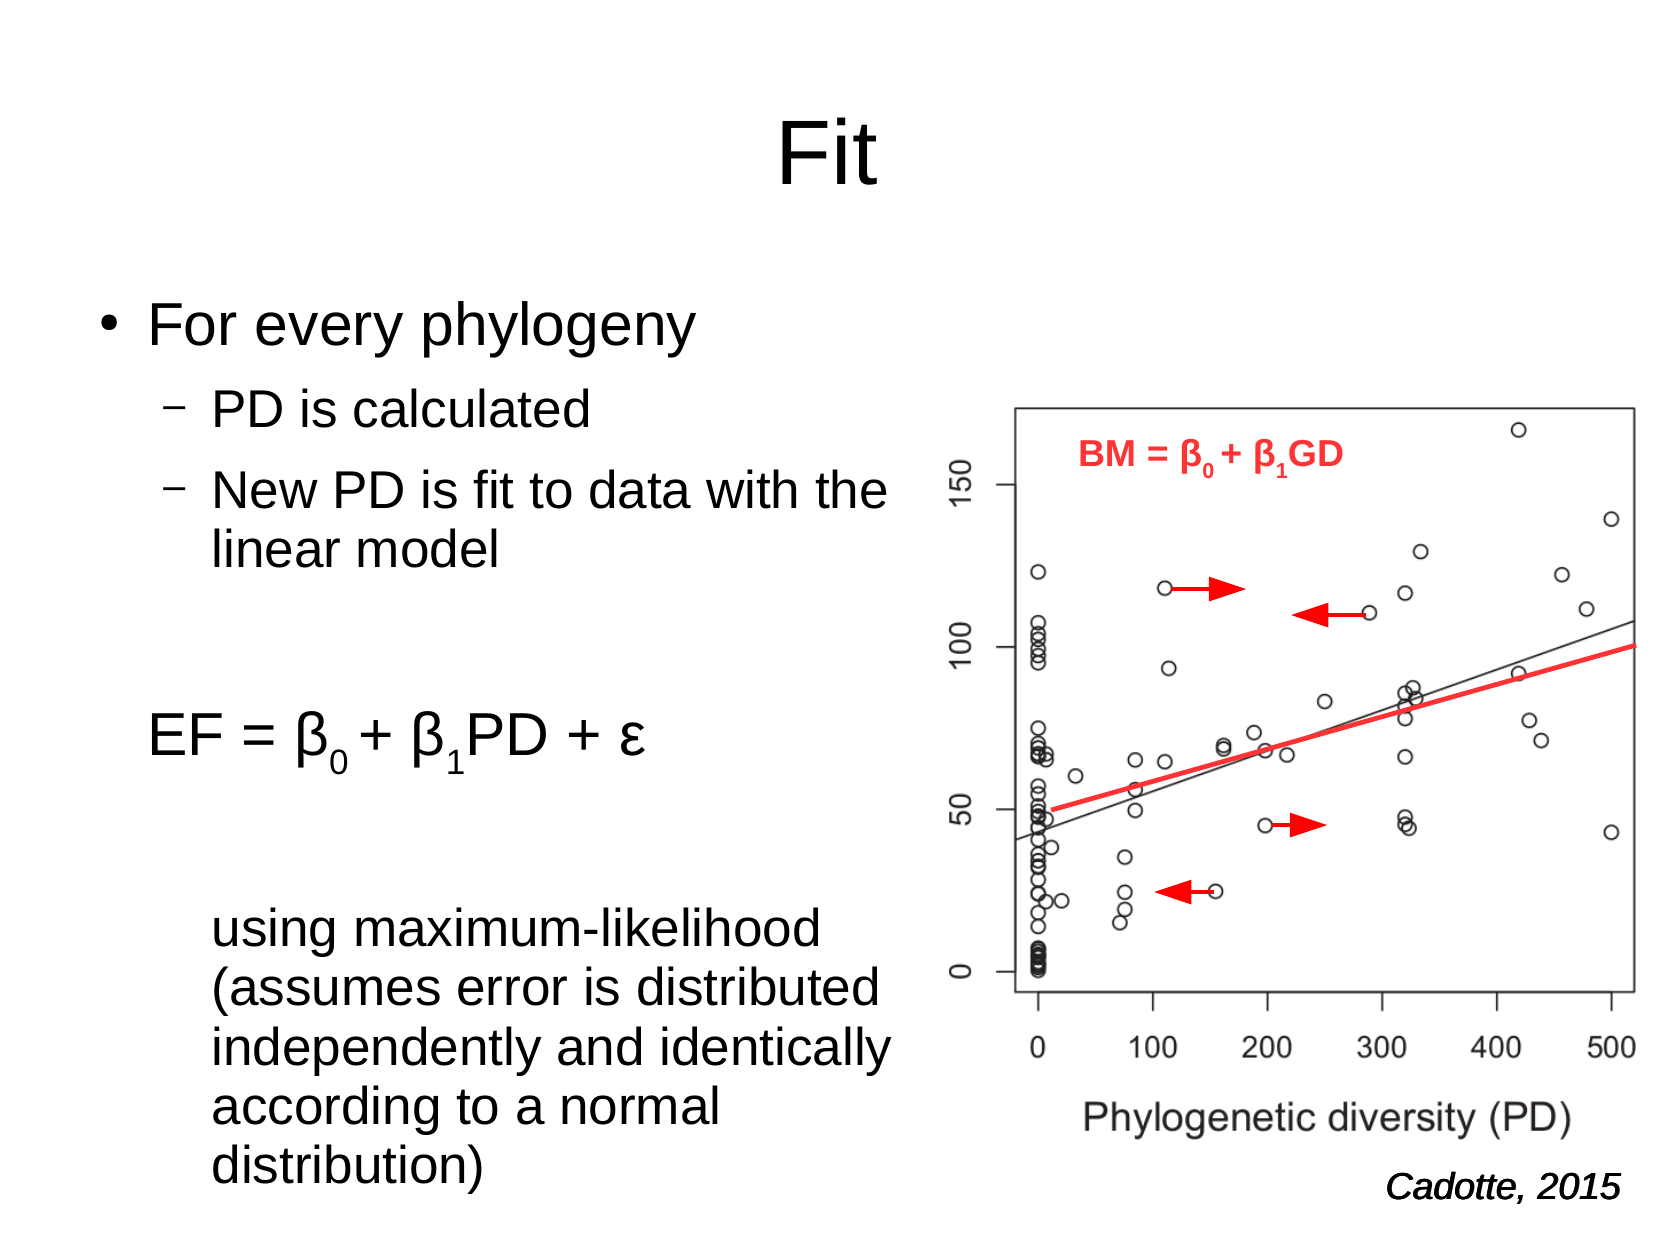

# Fit
For every phylogeny
PD is calculated
New PD is fit to data with the linear model
EF = β0 + β1PD + ε
using maximum-likelihood (assumes error is distributed independently and identically according to a normal distribution)
BM = 43.08 + 0.12 GD
BM = β0 + β1GD
Cadotte, 2015
Cadotte, 2015
Cadotte, 2015